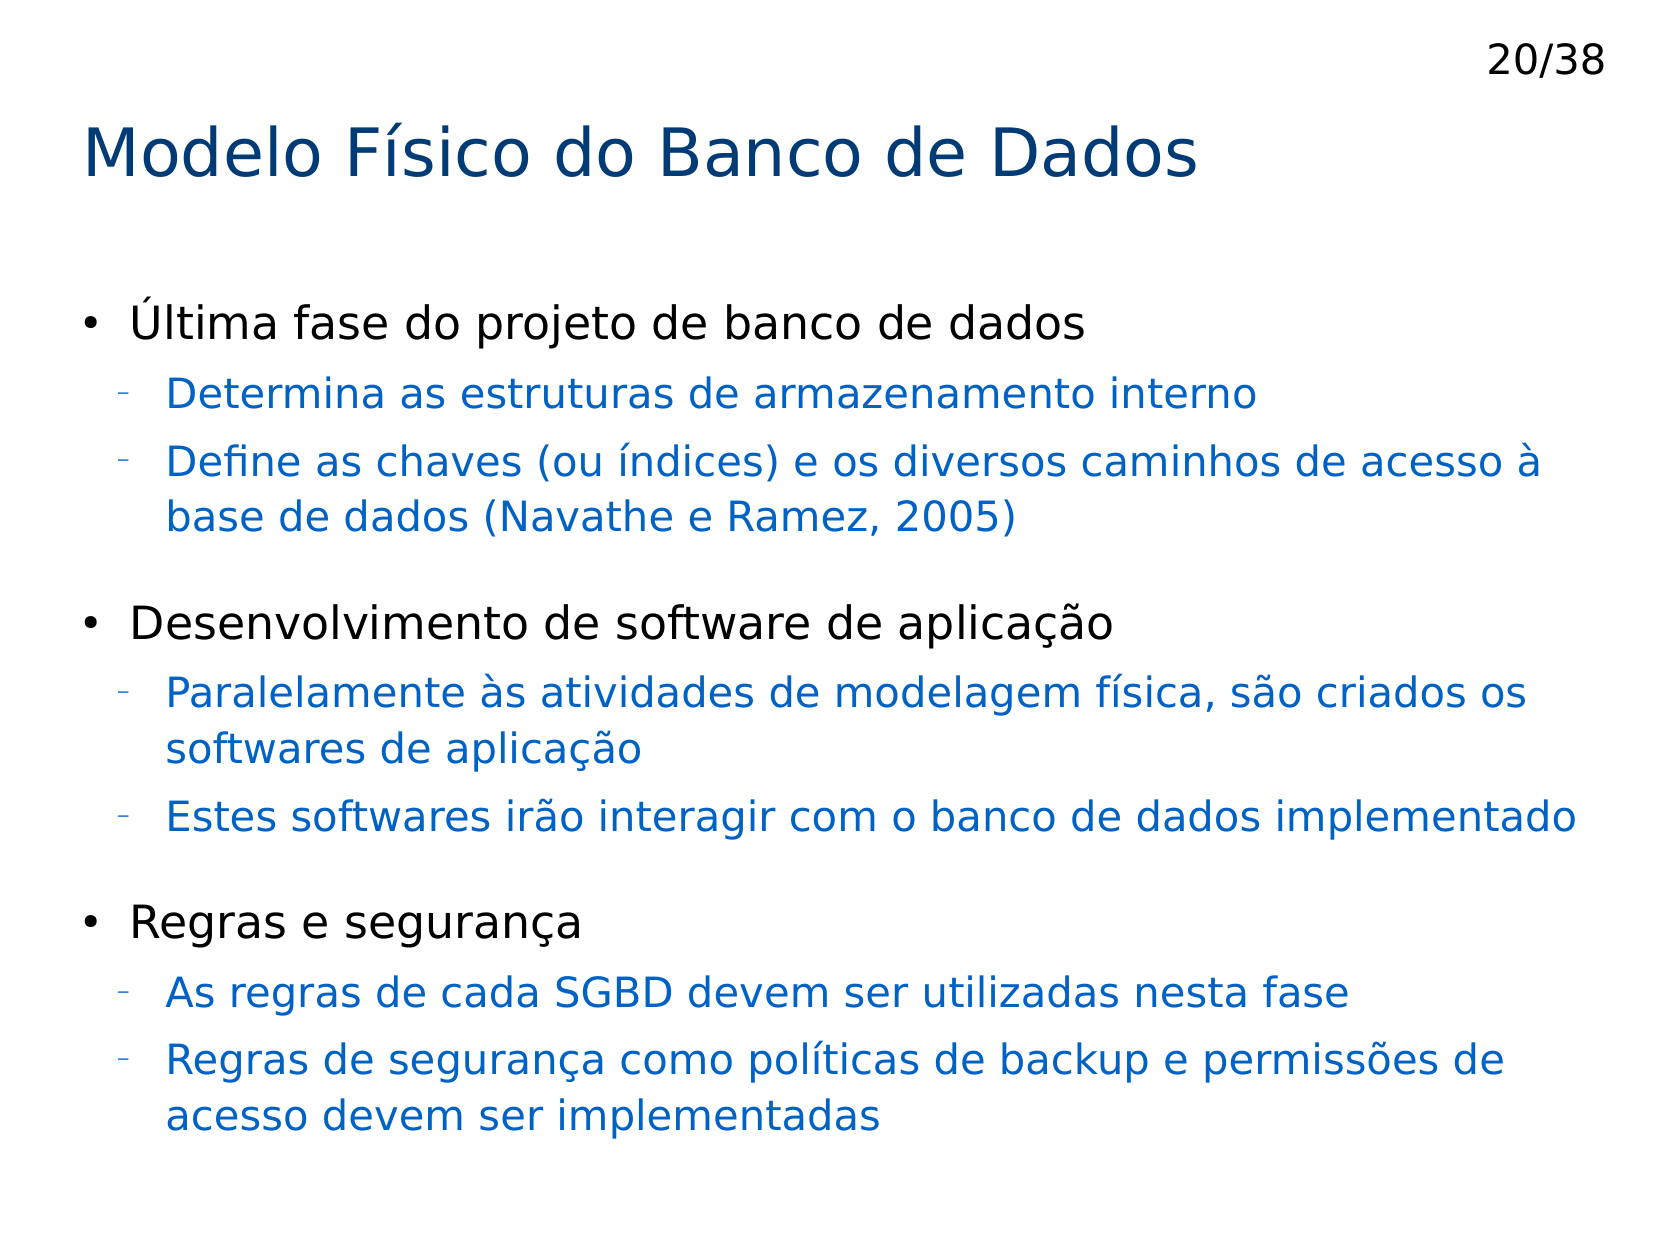

20
# Modelo Físico do Banco de Dados
Última fase do projeto de banco de dados
Determina as estruturas de armazenamento interno
Define as chaves (ou índices) e os diversos caminhos de acesso à base de dados (Navathe e Ramez, 2005)
Desenvolvimento de software de aplicação
Paralelamente às atividades de modelagem física, são criados os softwares de aplicação
Estes softwares irão interagir com o banco de dados implementado
Regras e segurança
As regras de cada SGBD devem ser utilizadas nesta fase
Regras de segurança como políticas de backup e permissões de acesso devem ser implementadas